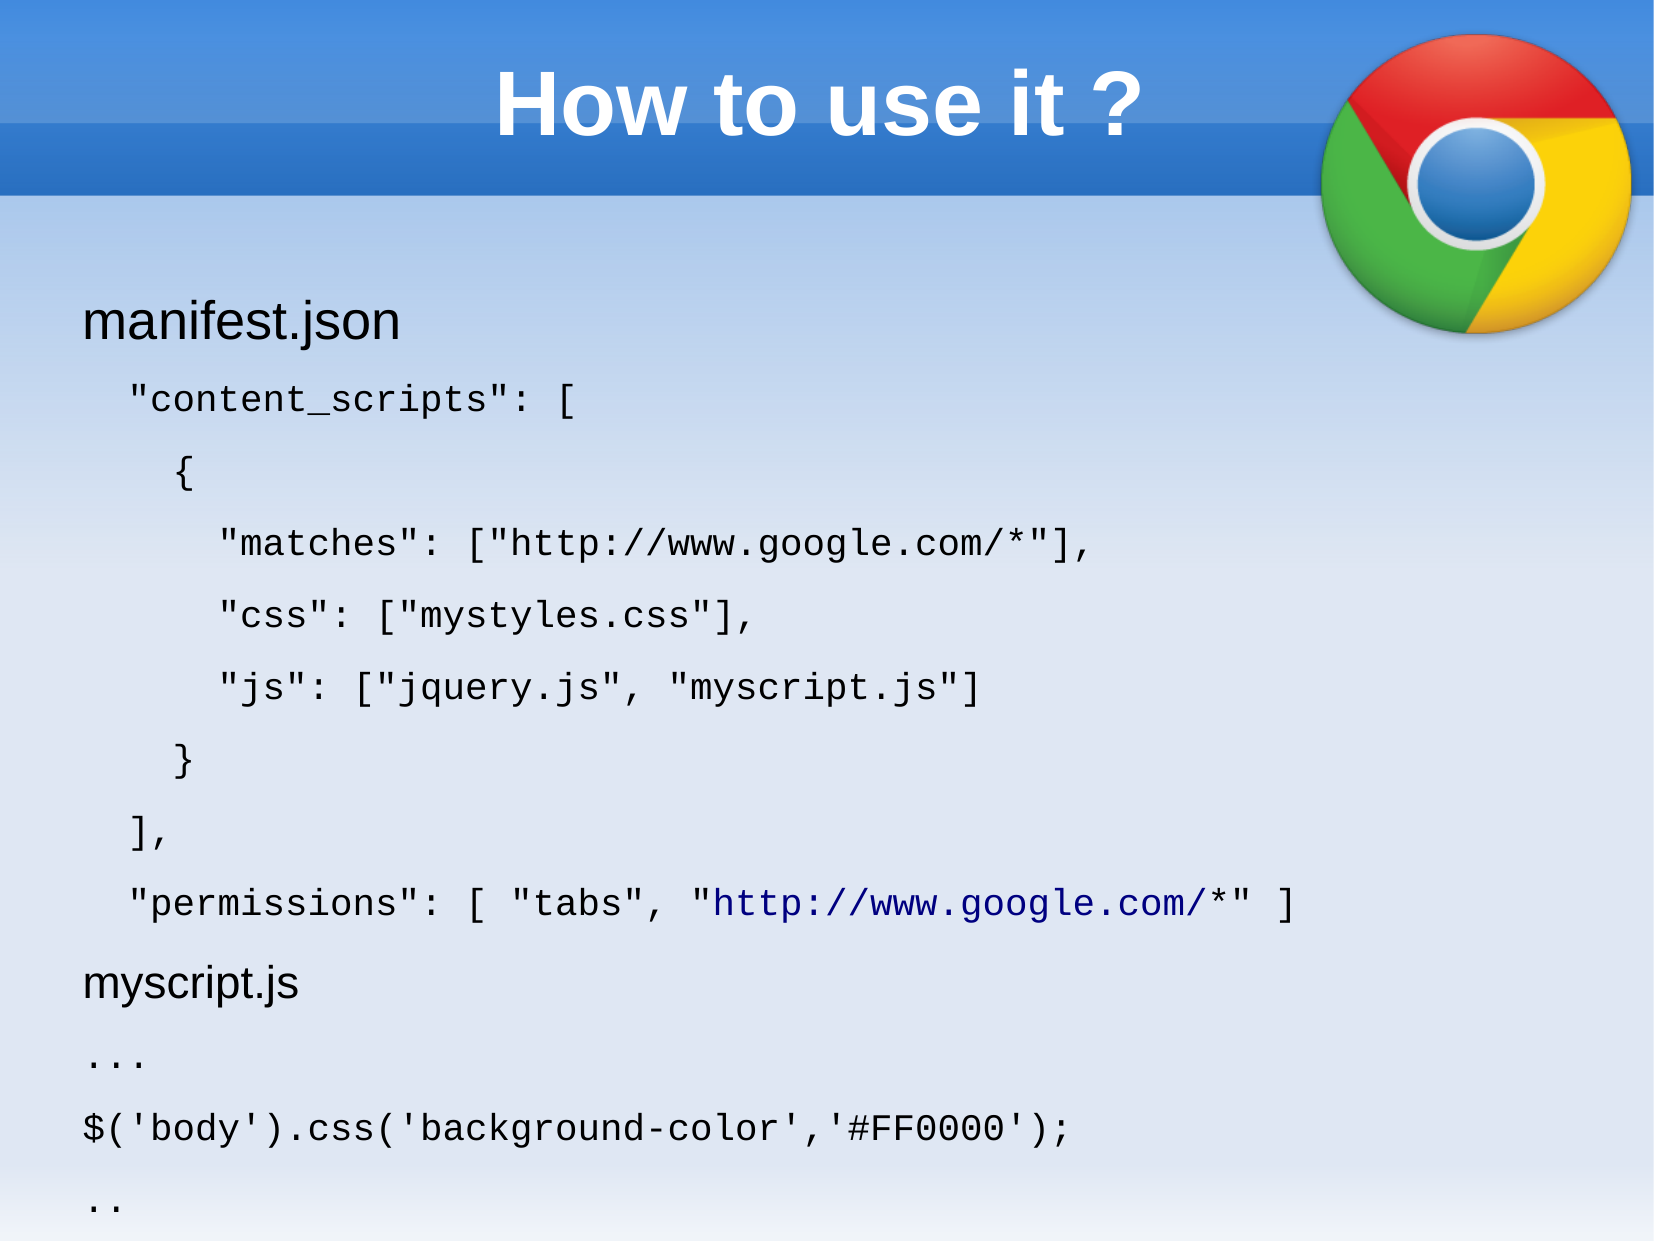

# How to use it ?
manifest.json
 "content_scripts": [
 {
 "matches": ["http://www.google.com/*"],
 "css": ["mystyles.css"],
 "js": ["jquery.js", "myscript.js"]
 }
 ],
 "permissions": [ "tabs", "http://www.google.com/*" ]
myscript.js
...
$('body').css('background-color','#FF0000');
..